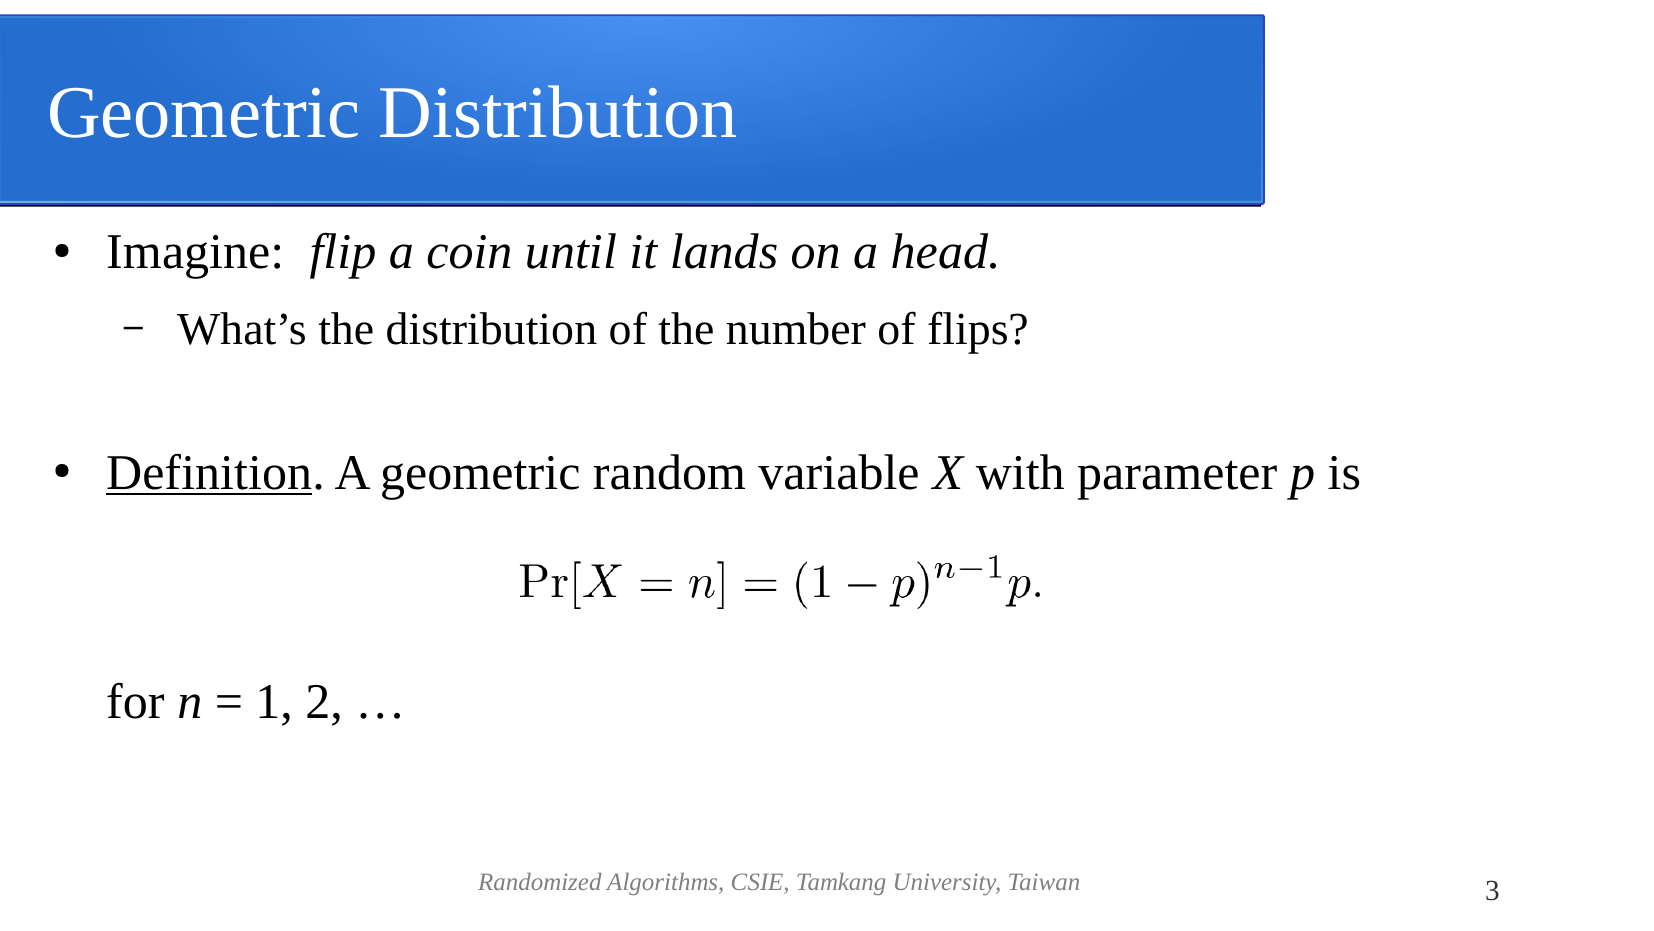

# Geometric Distribution
Imagine: flip a coin until it lands on a head.
What’s the distribution of the number of flips?
Definition. A geometric random variable X with parameter p is
for n = 1, 2, …
Randomized Algorithms, CSIE, Tamkang University, Taiwan
3